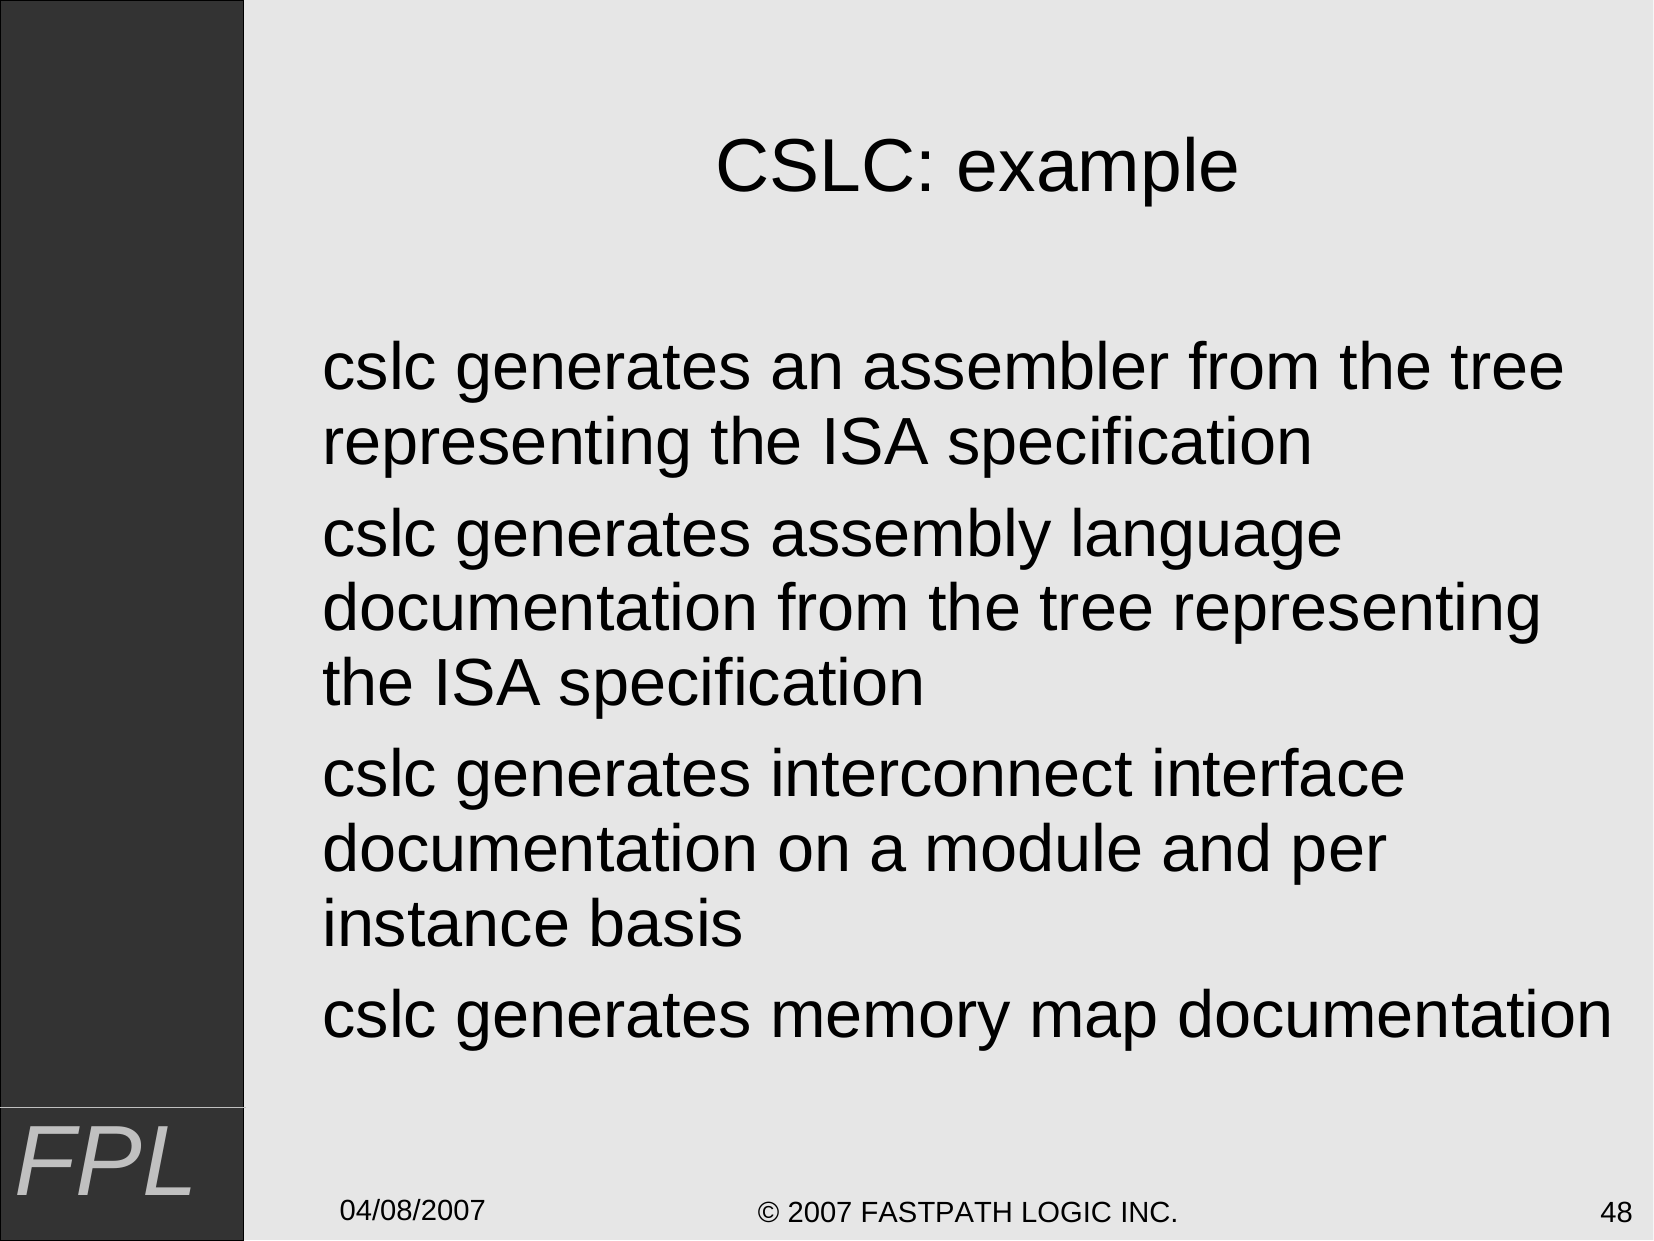

# CSLC: example
cslc generates an assembler from the tree representing the ISA specification
cslc generates assembly language documentation from the tree representing the ISA specification
cslc generates interconnect interface documentation on a module and per instance basis
cslc generates memory map documentation
04/08/2007
48
© 2007 FASTPATH LOGIC INC.